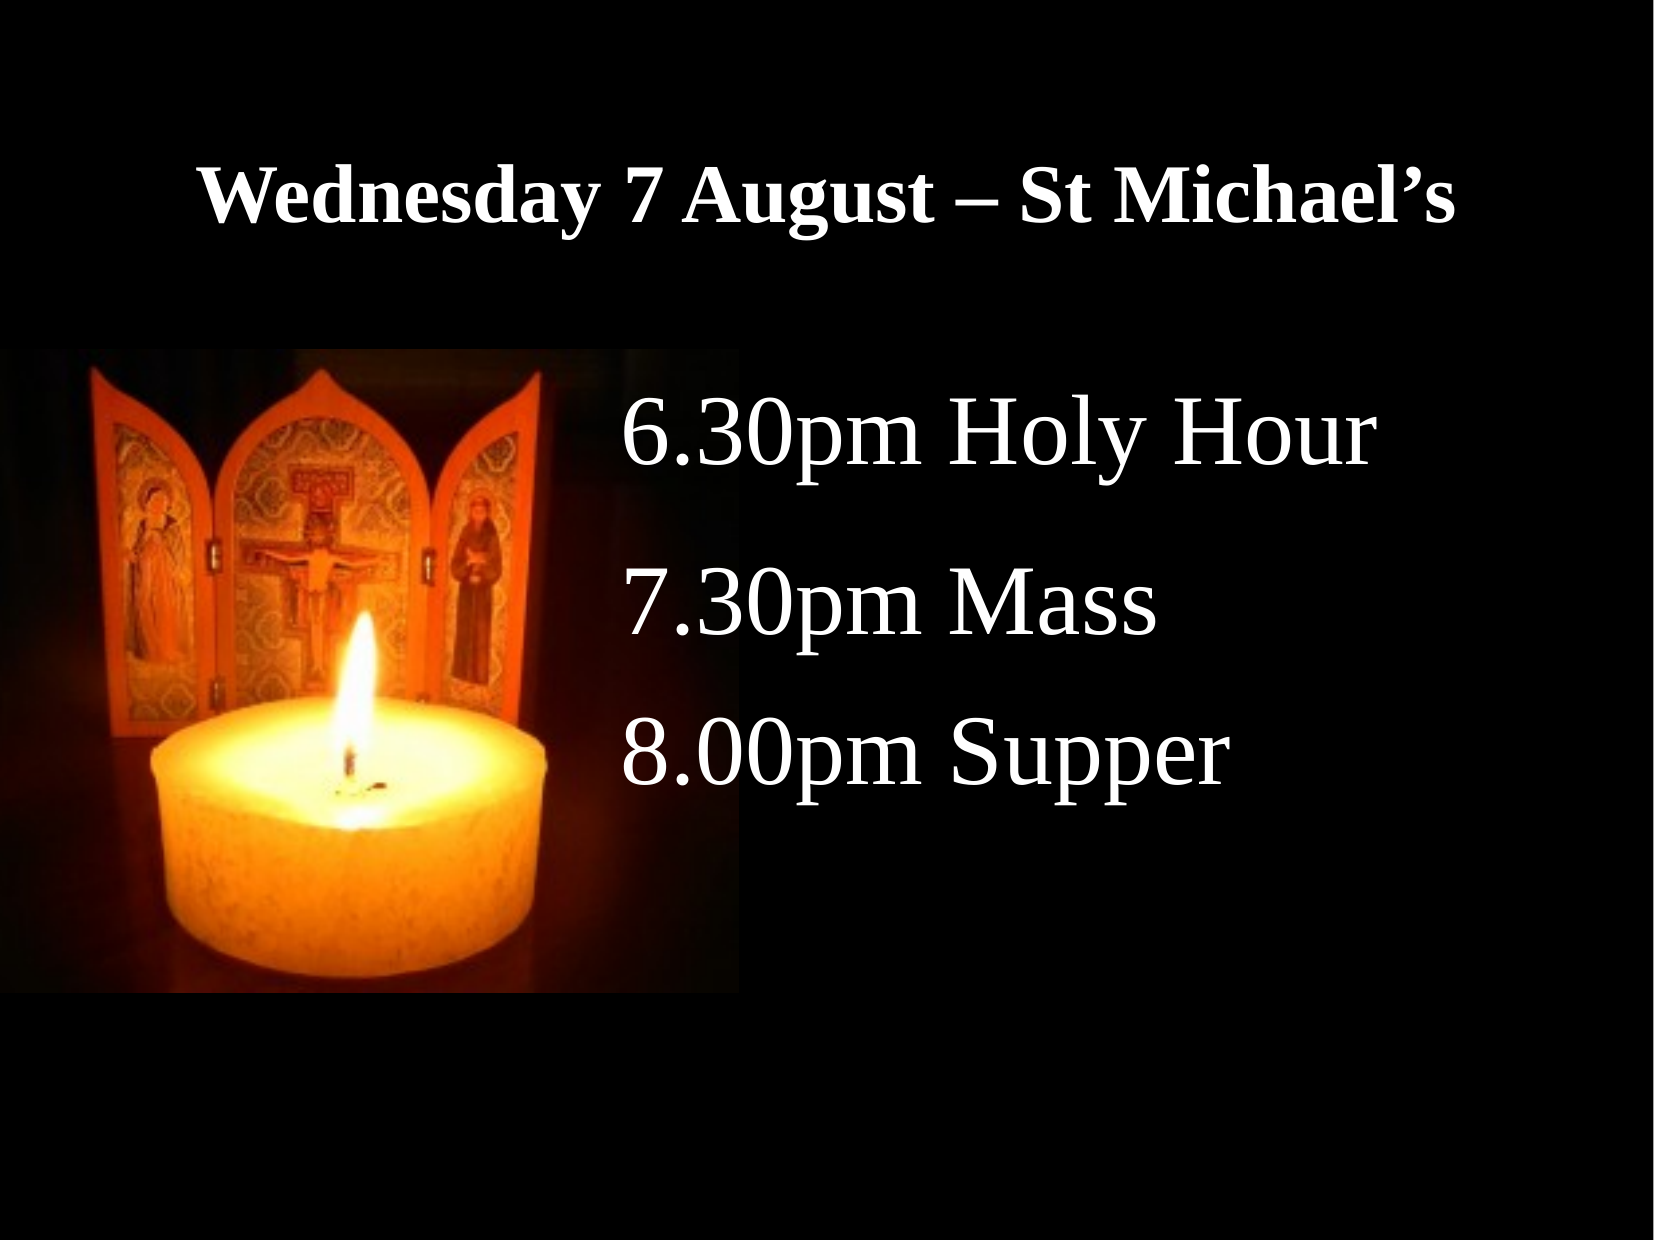

# Wednesday 7 August – St Michael’s
6.30pm Holy Hour
7.30pm Mass
8.00pm Supper
National Vocations Awareness Week Aug 4 –11